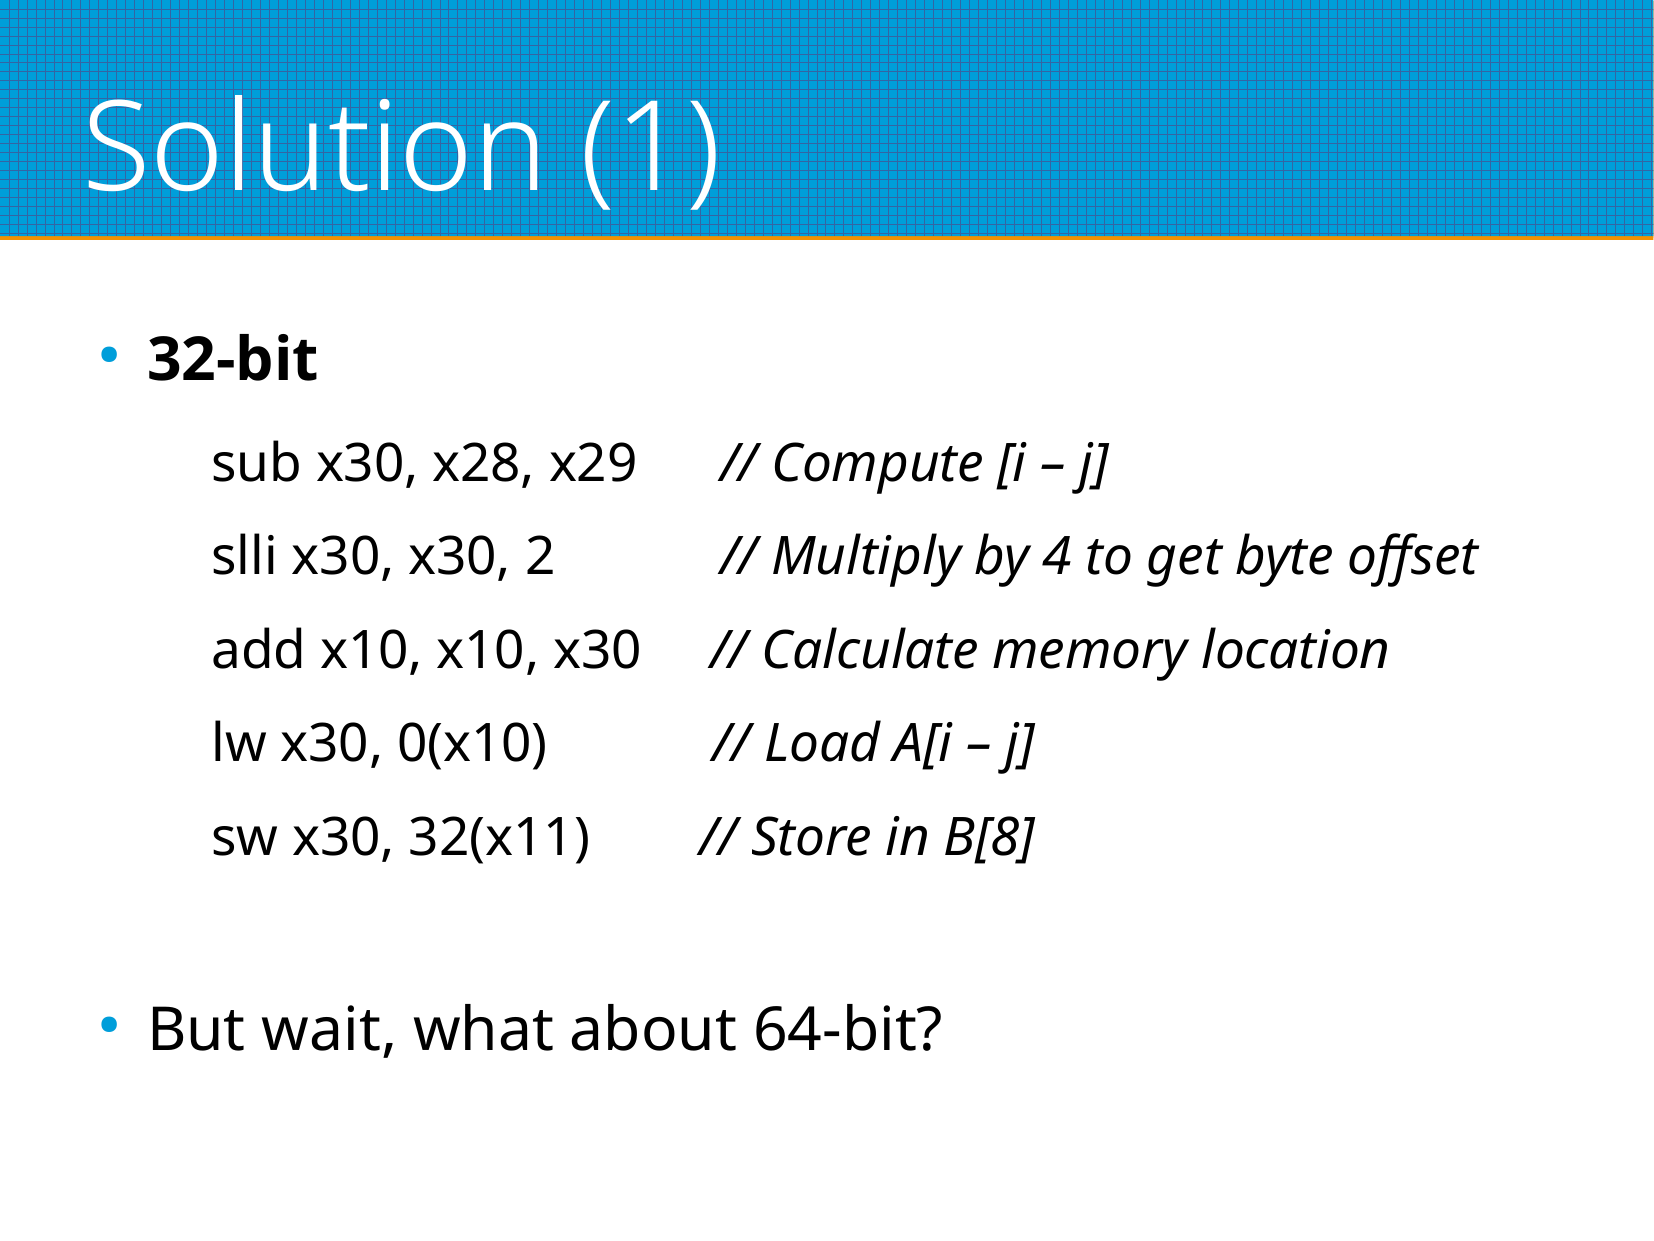

# Solution (1)
32-bit
sub x30, x28, x29 // Compute [i – j]
slli x30, x30, 2 // Multiply by 4 to get byte offset
add x10, x10, x30 // Calculate memory location
lw x30, 0(x10) // Load A[i – j]
sw x30, 32(x11) // Store in B[8]
But wait, what about 64-bit?